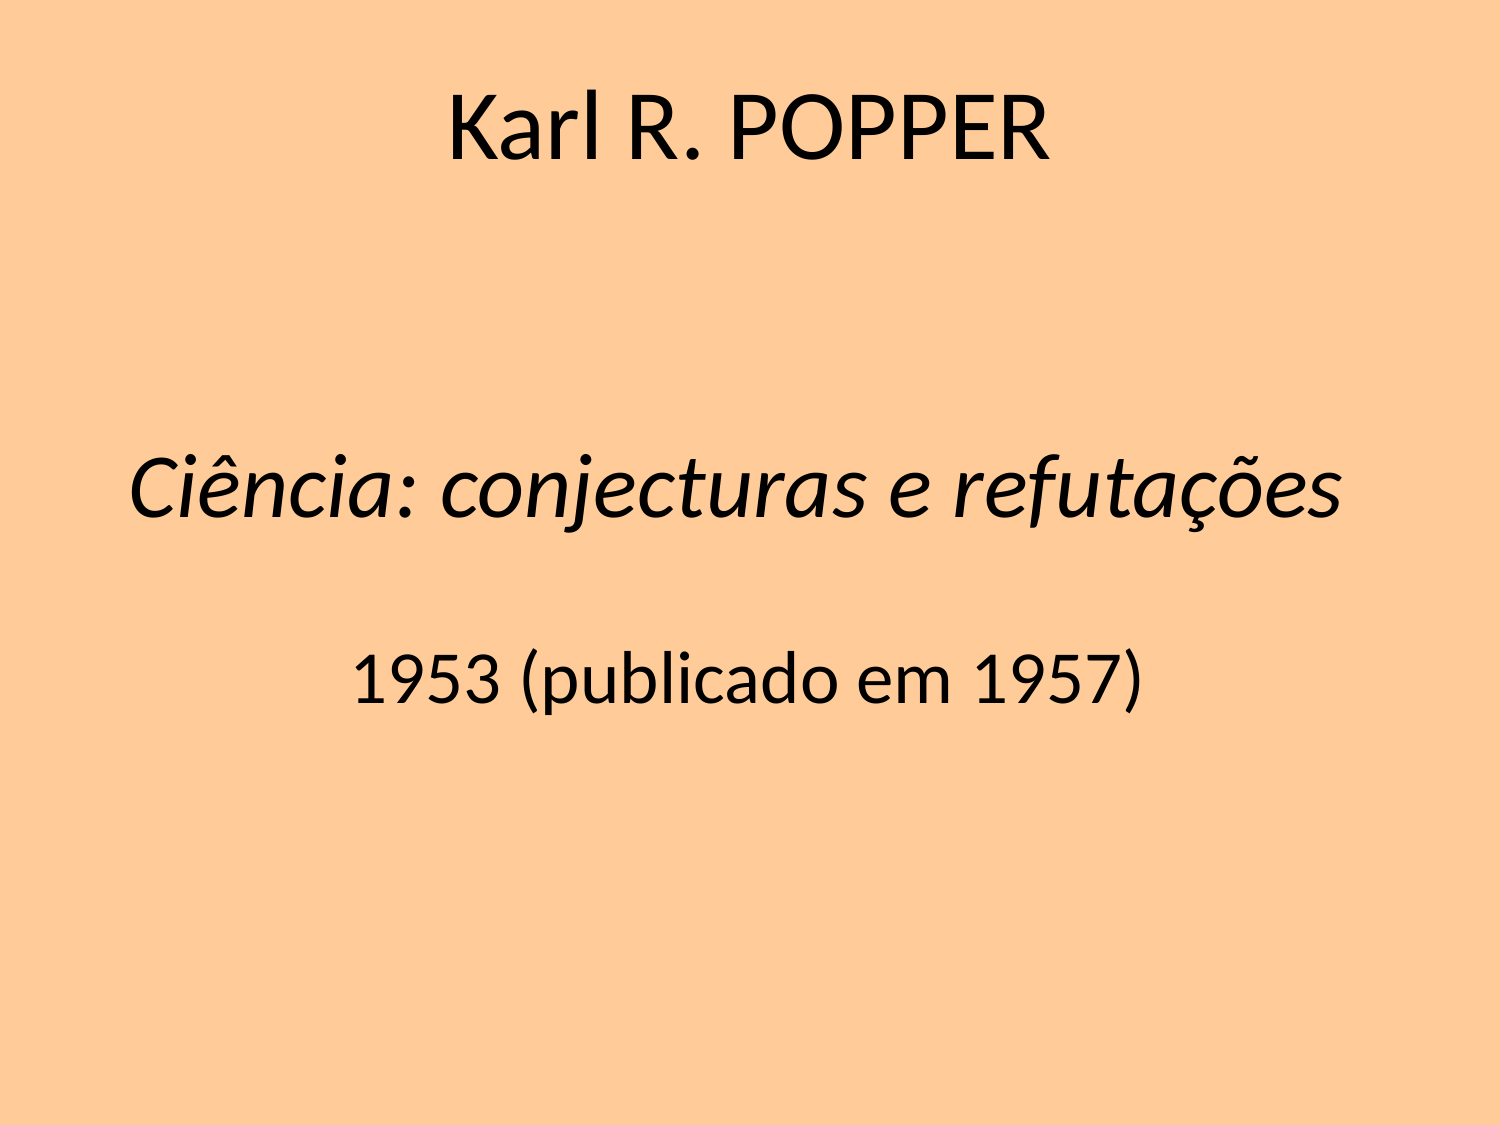

# Karl R. POPPER
Ciência: conjecturas e refutações
1953 (publicado em 1957)